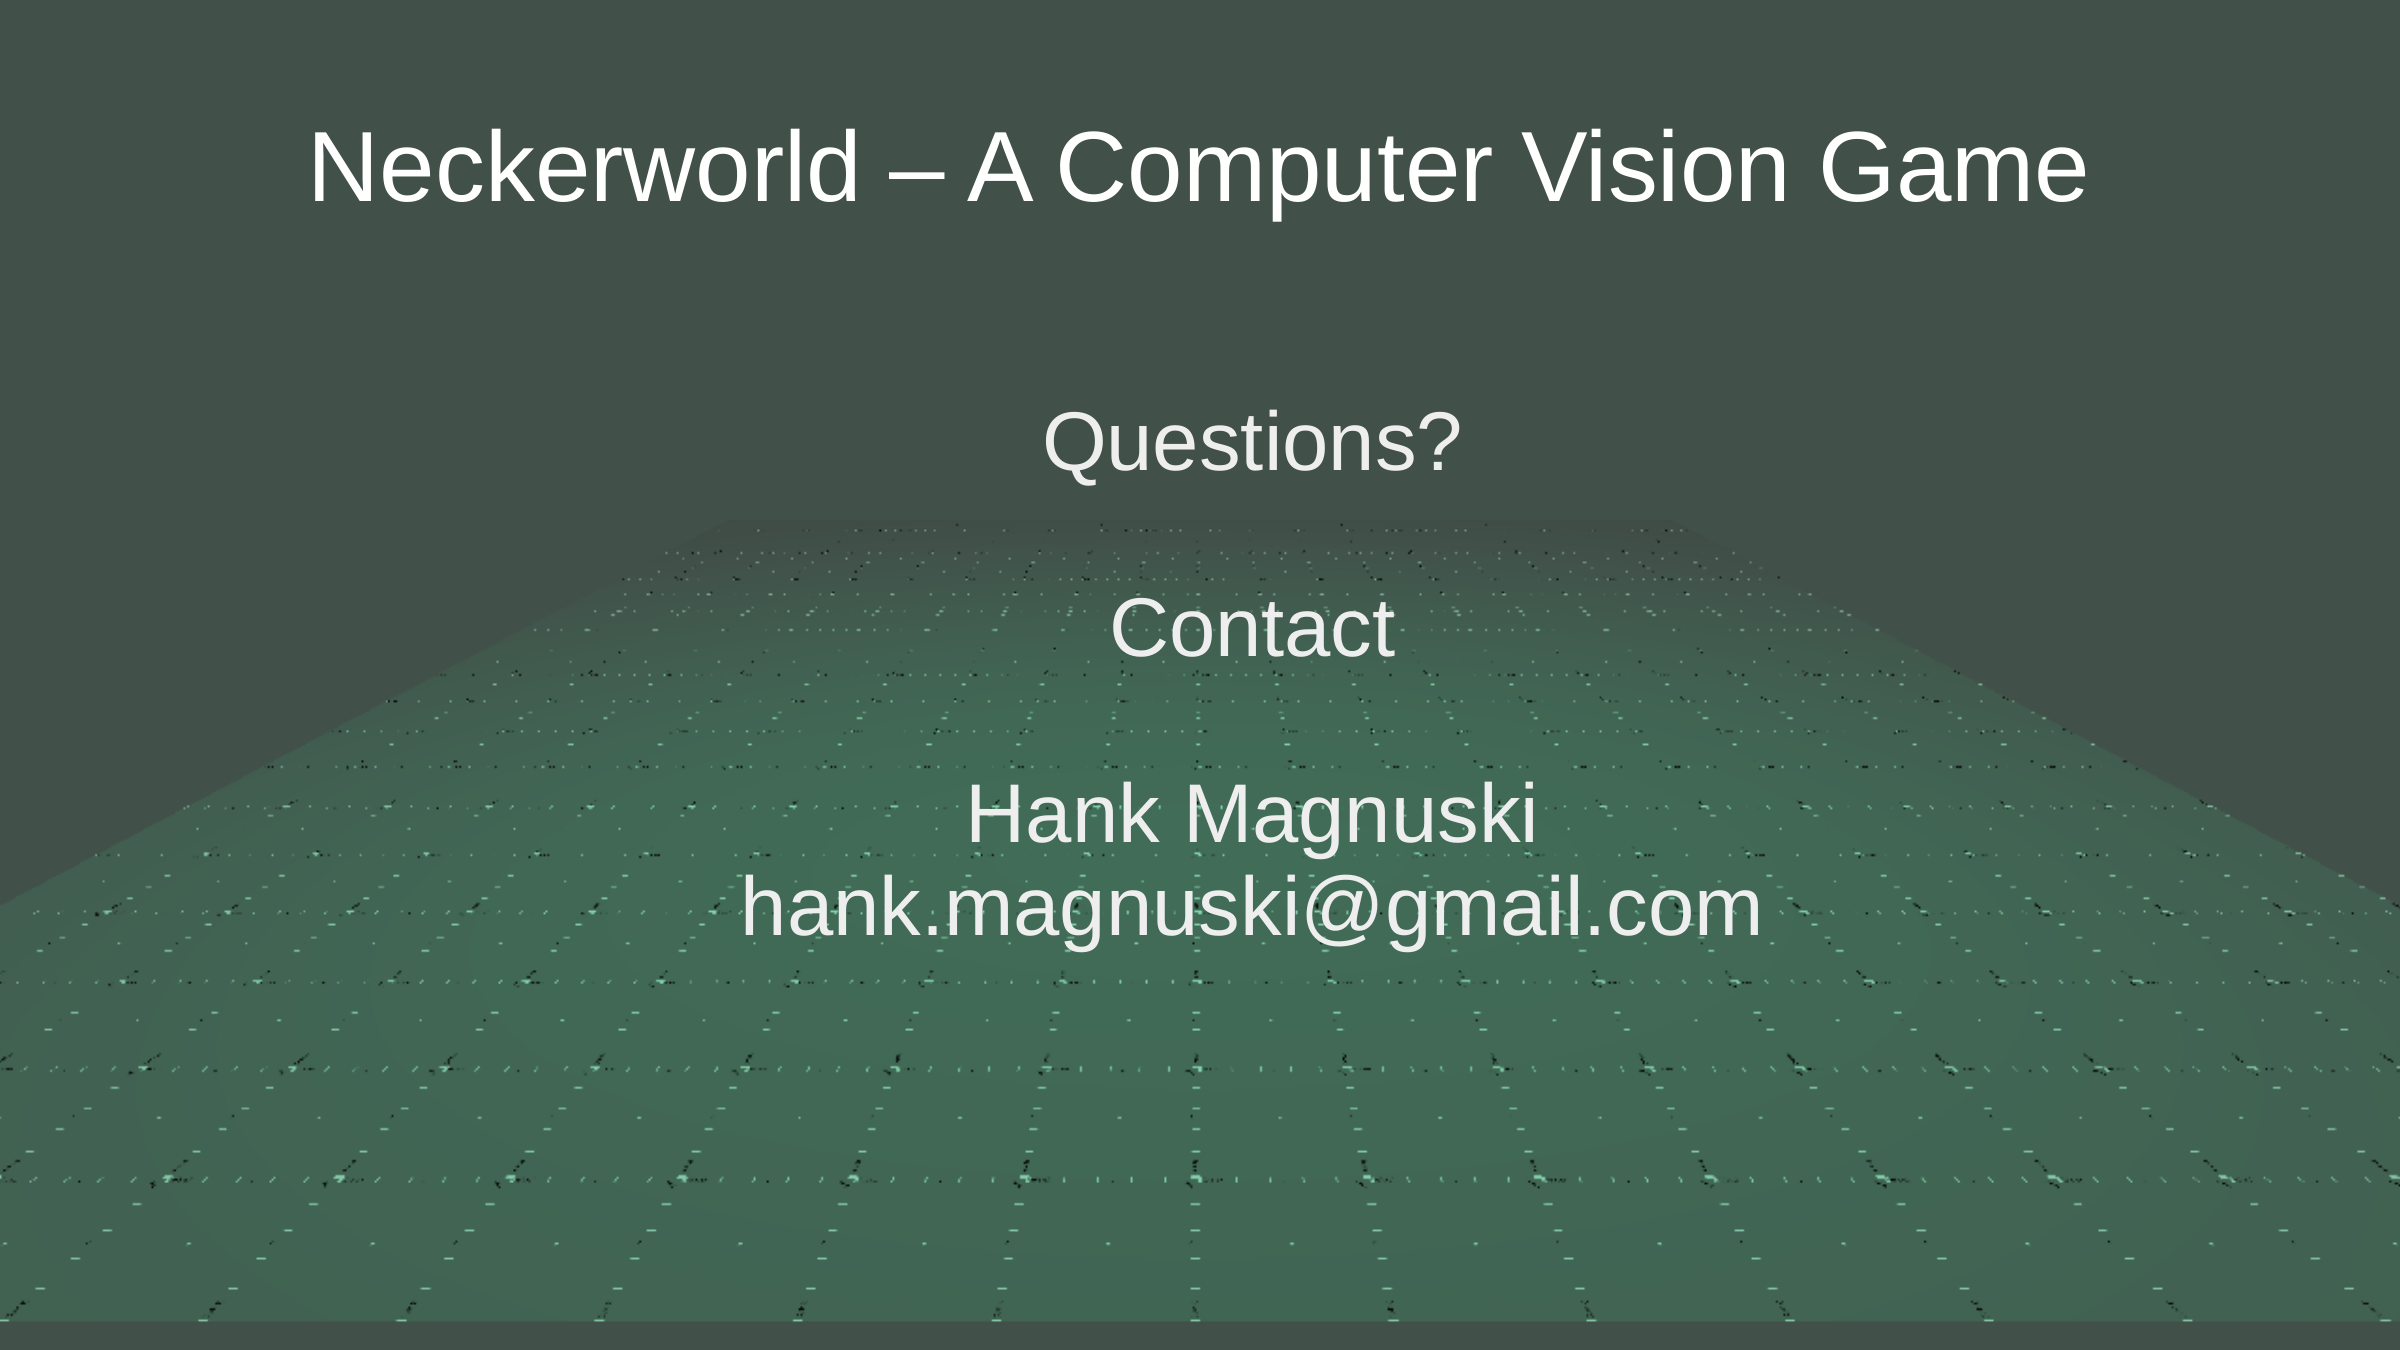

# Neckerworld – A Computer Vision Game
Questions?
Contact
Hank Magnuski
hank.magnuski@gmail.com